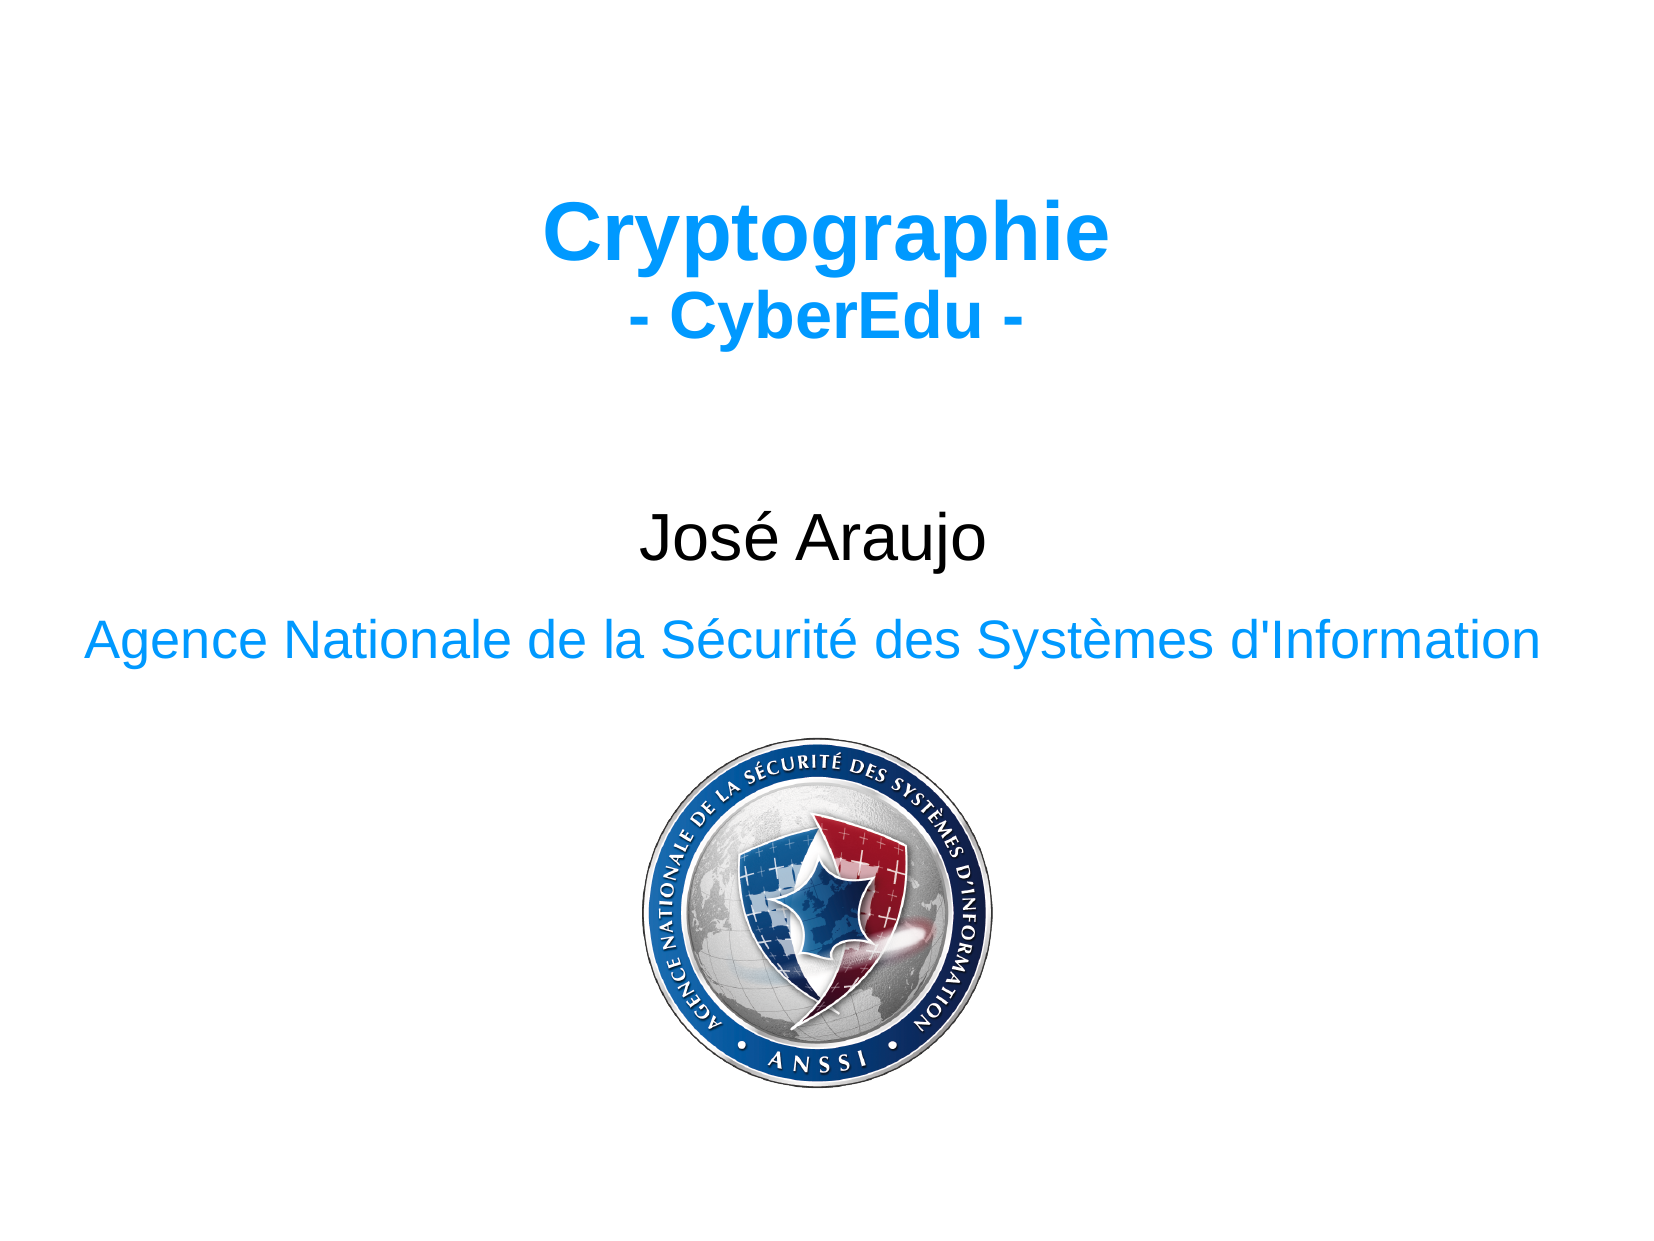

# Cryptographie - CyberEdu -
José Araujo
Agence Nationale de la Sécurité des Systèmes d'Information